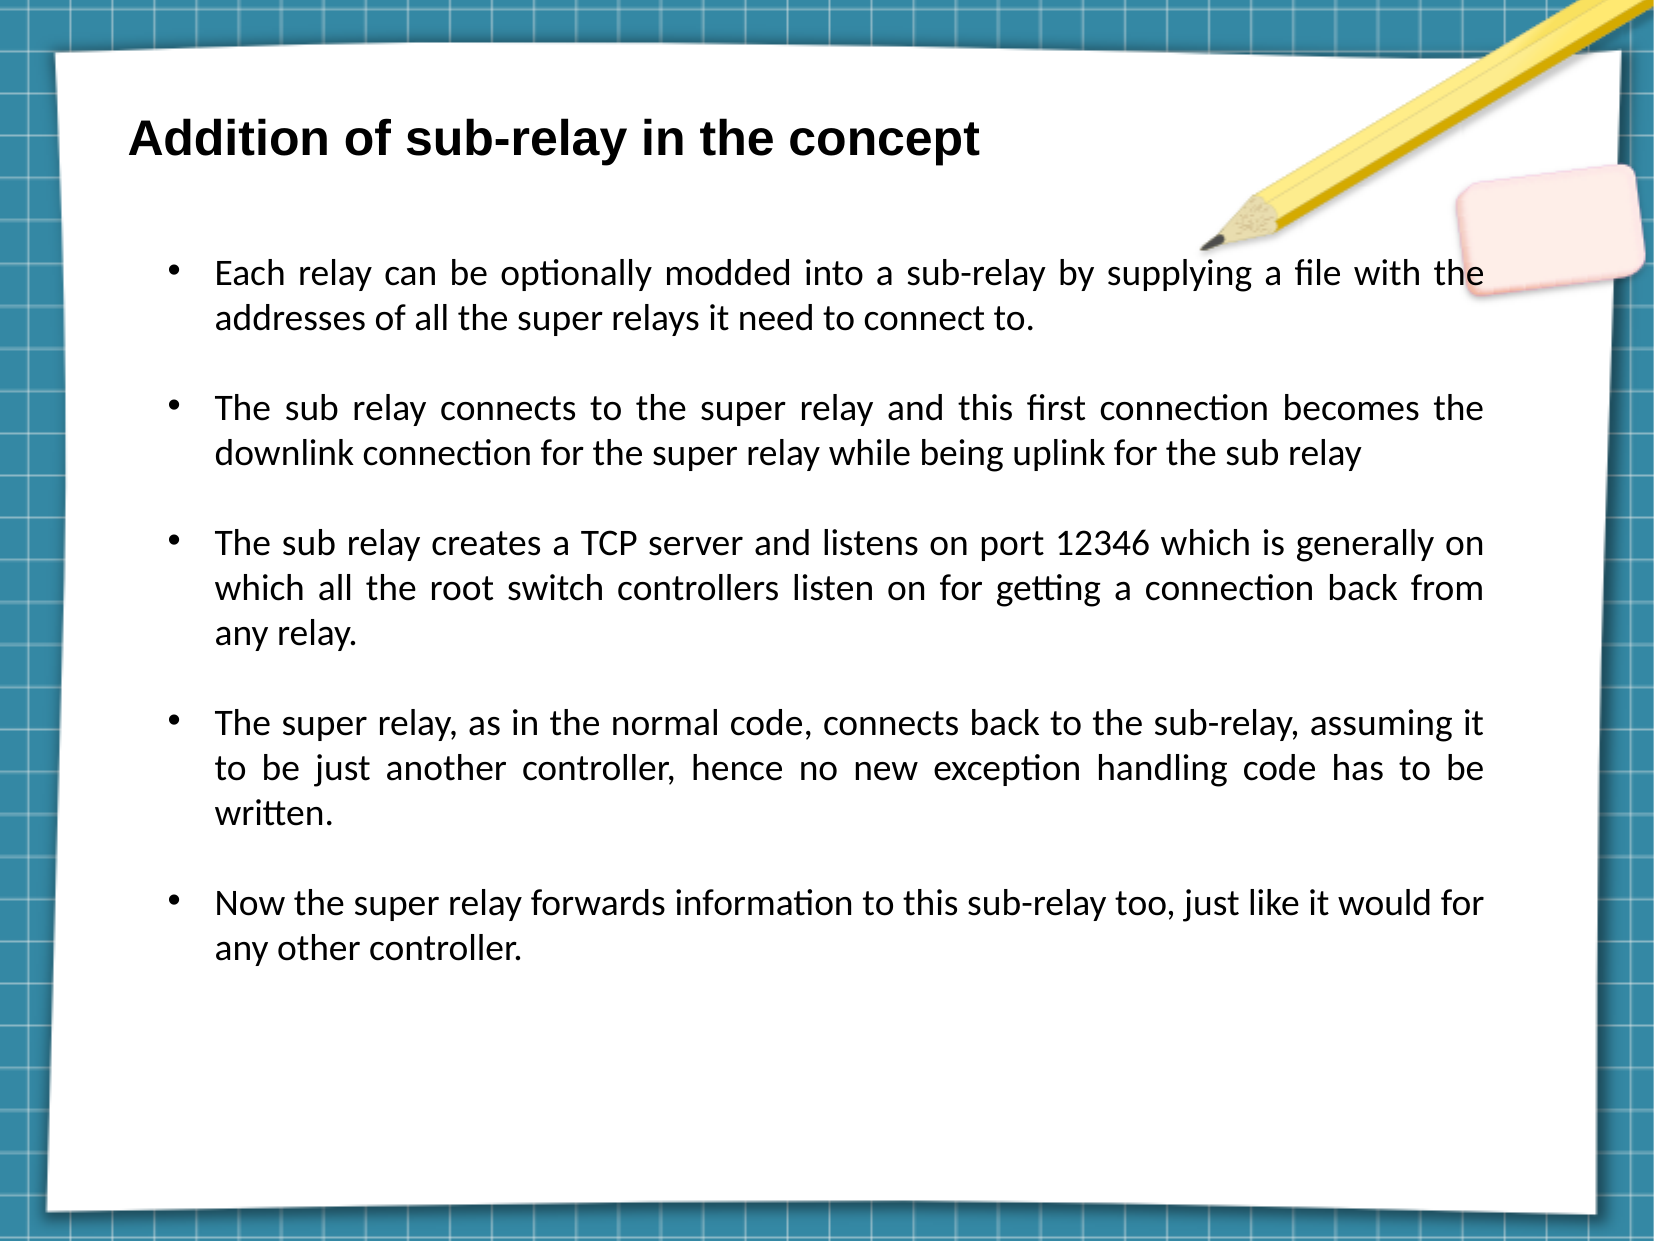

Addition of sub-relay in the concept
Each relay can be optionally modded into a sub-relay by supplying a file with the addresses of all the super relays it need to connect to.
The sub relay connects to the super relay and this first connection becomes the downlink connection for the super relay while being uplink for the sub relay
The sub relay creates a TCP server and listens on port 12346 which is generally on which all the root switch controllers listen on for getting a connection back from any relay.
The super relay, as in the normal code, connects back to the sub-relay, assuming it to be just another controller, hence no new exception handling code has to be written.
Now the super relay forwards information to this sub-relay too, just like it would for any other controller.